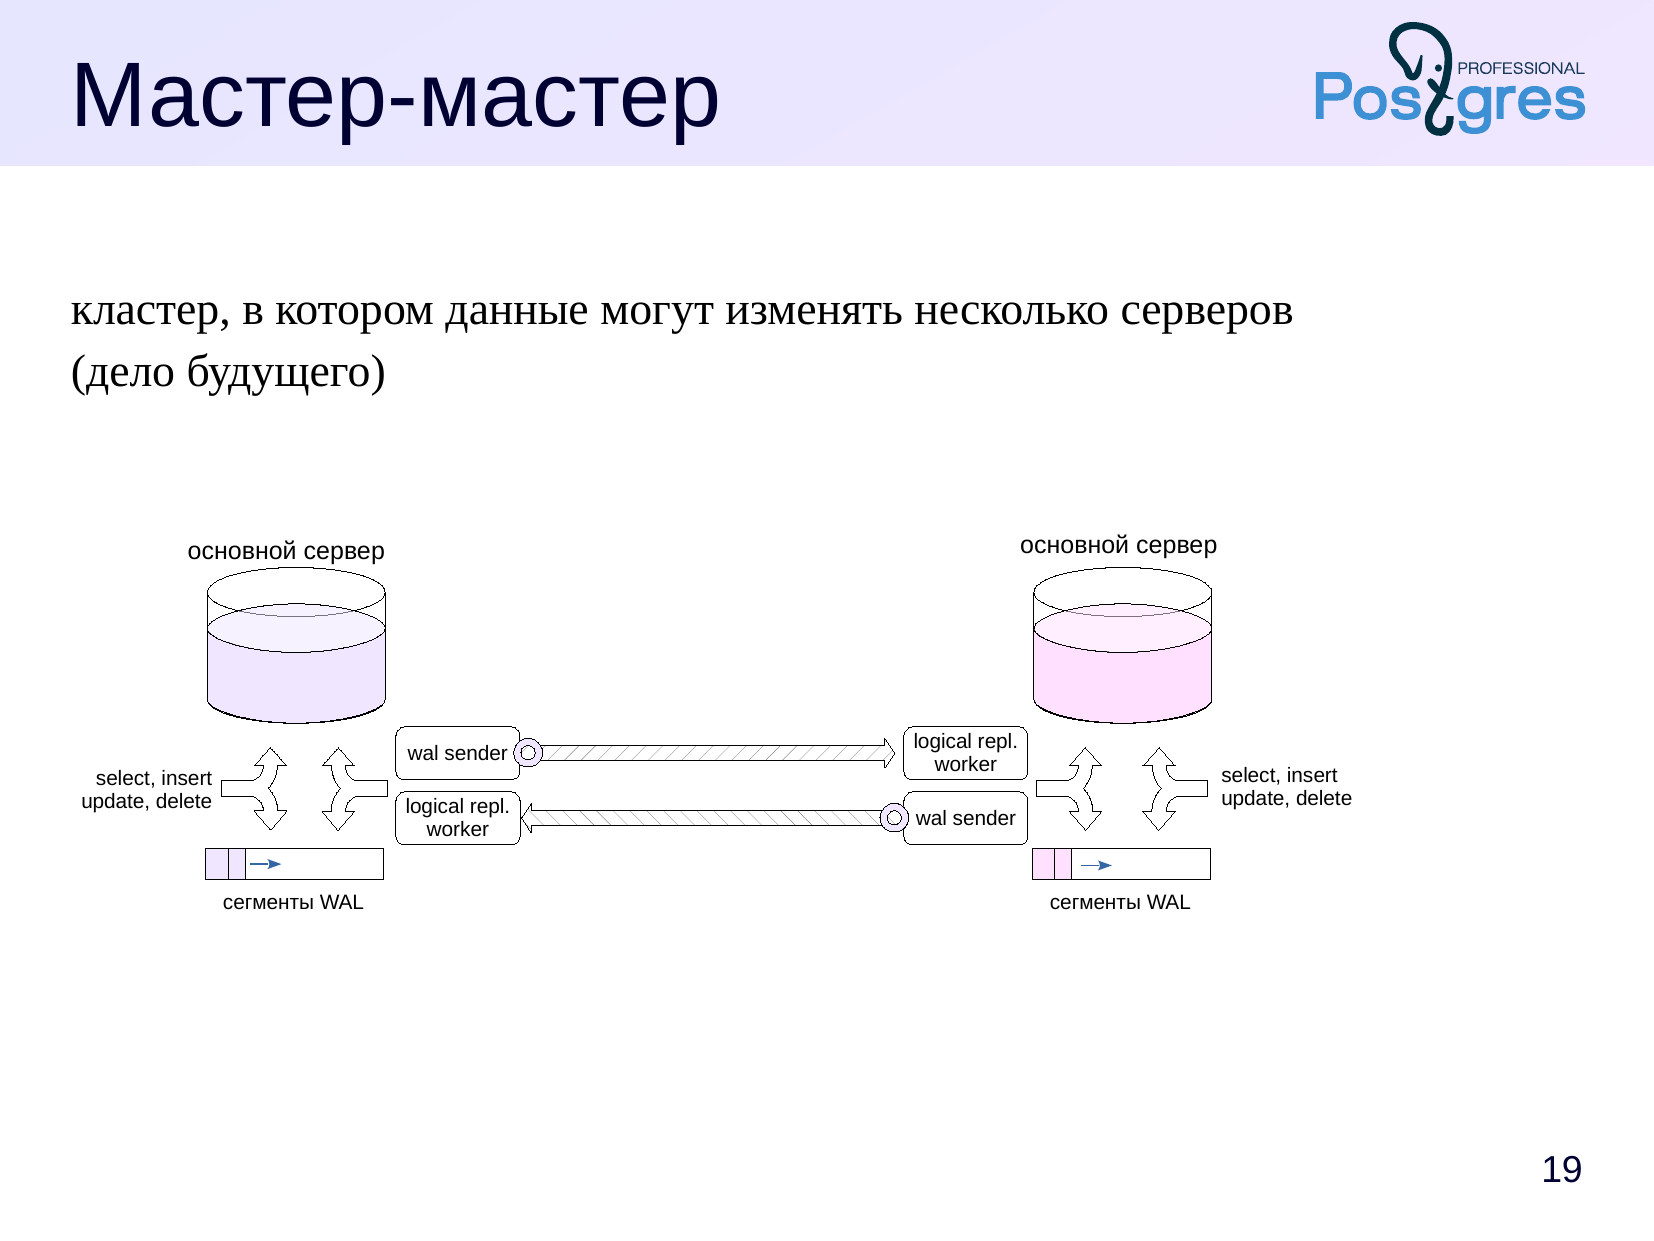

# Мастер-мастер
кластер, в котором данные могут изменять несколько серверов
(дело будущего)
основной сервер
основной сервер
wal sender
logical repl.
worker
select, insert
update, delete
select, insert
update, delete
logical repl.
worker
wal sender
сегменты WAL
сегменты WAL